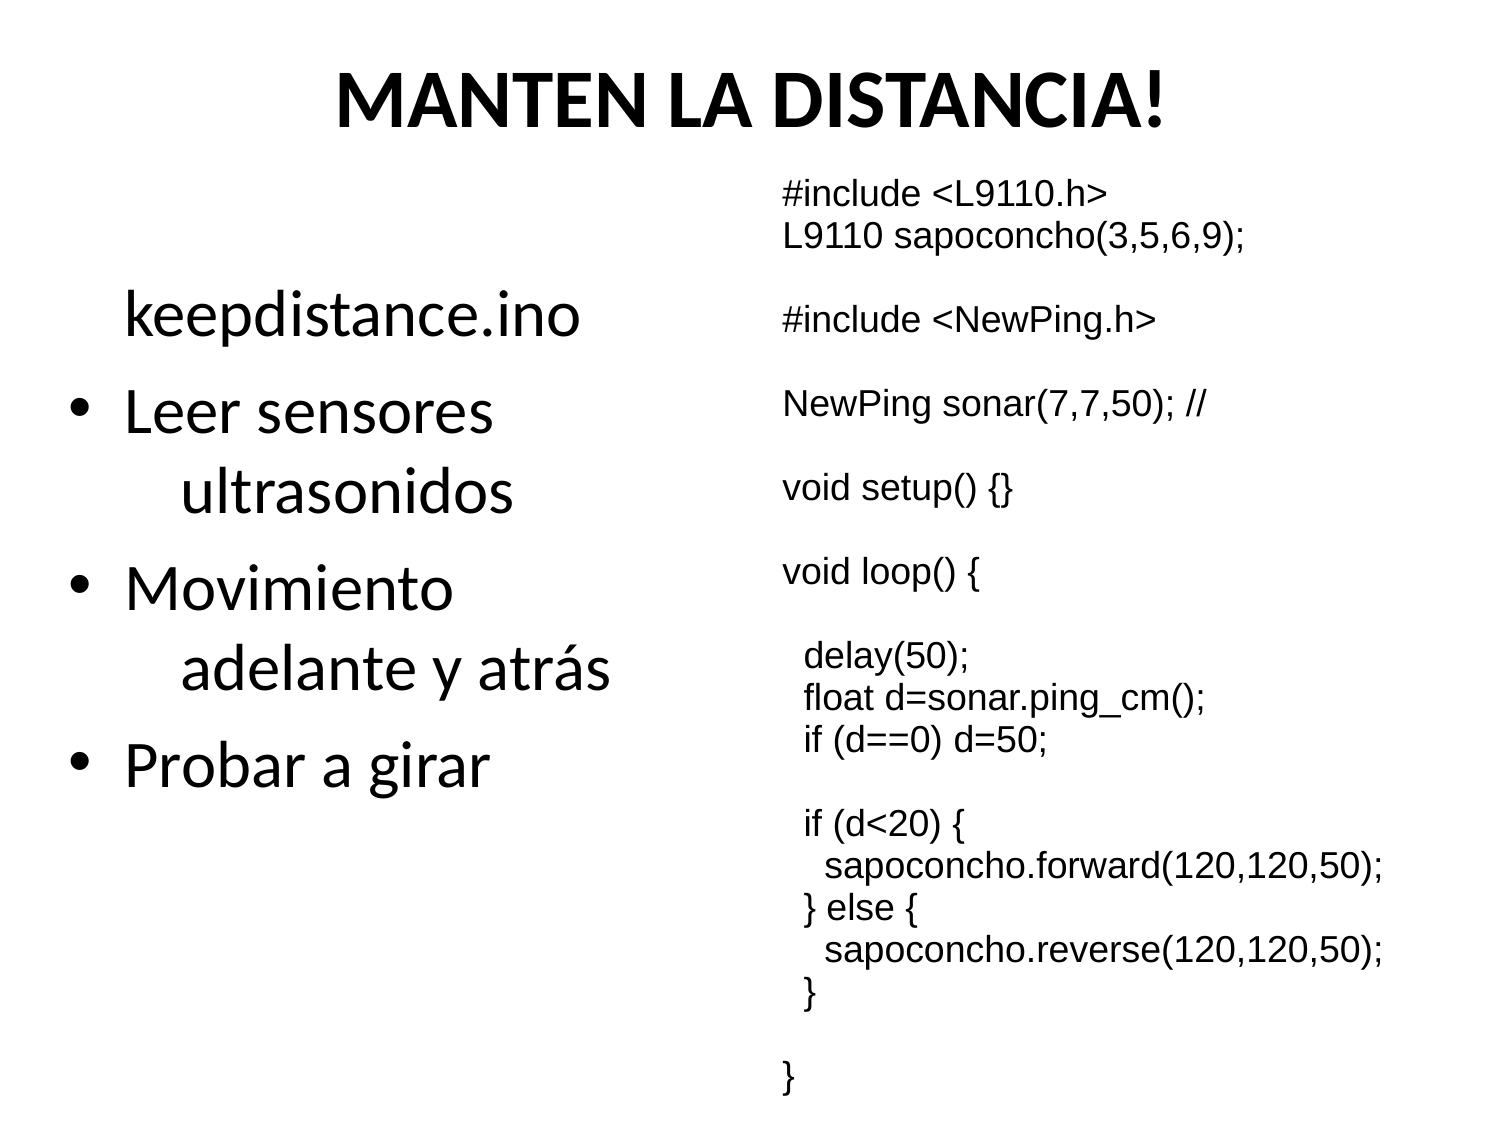

# MANTEN LA DISTANCIA!
#include <L9110.h>
L9110 sapoconcho(3,5,6,9);
#include <NewPing.h>
NewPing sonar(7,7,50); //
void setup() {}
void loop() {
 delay(50);
 float d=sonar.ping_cm();
 if (d==0) d=50;
 if (d<20) {
 sapoconcho.forward(120,120,50);
 } else {
 sapoconcho.reverse(120,120,50);
 }
}
keepdistance.ino
Leer sensores ultrasonidos
Movimiento adelante y atrás
Probar a girar